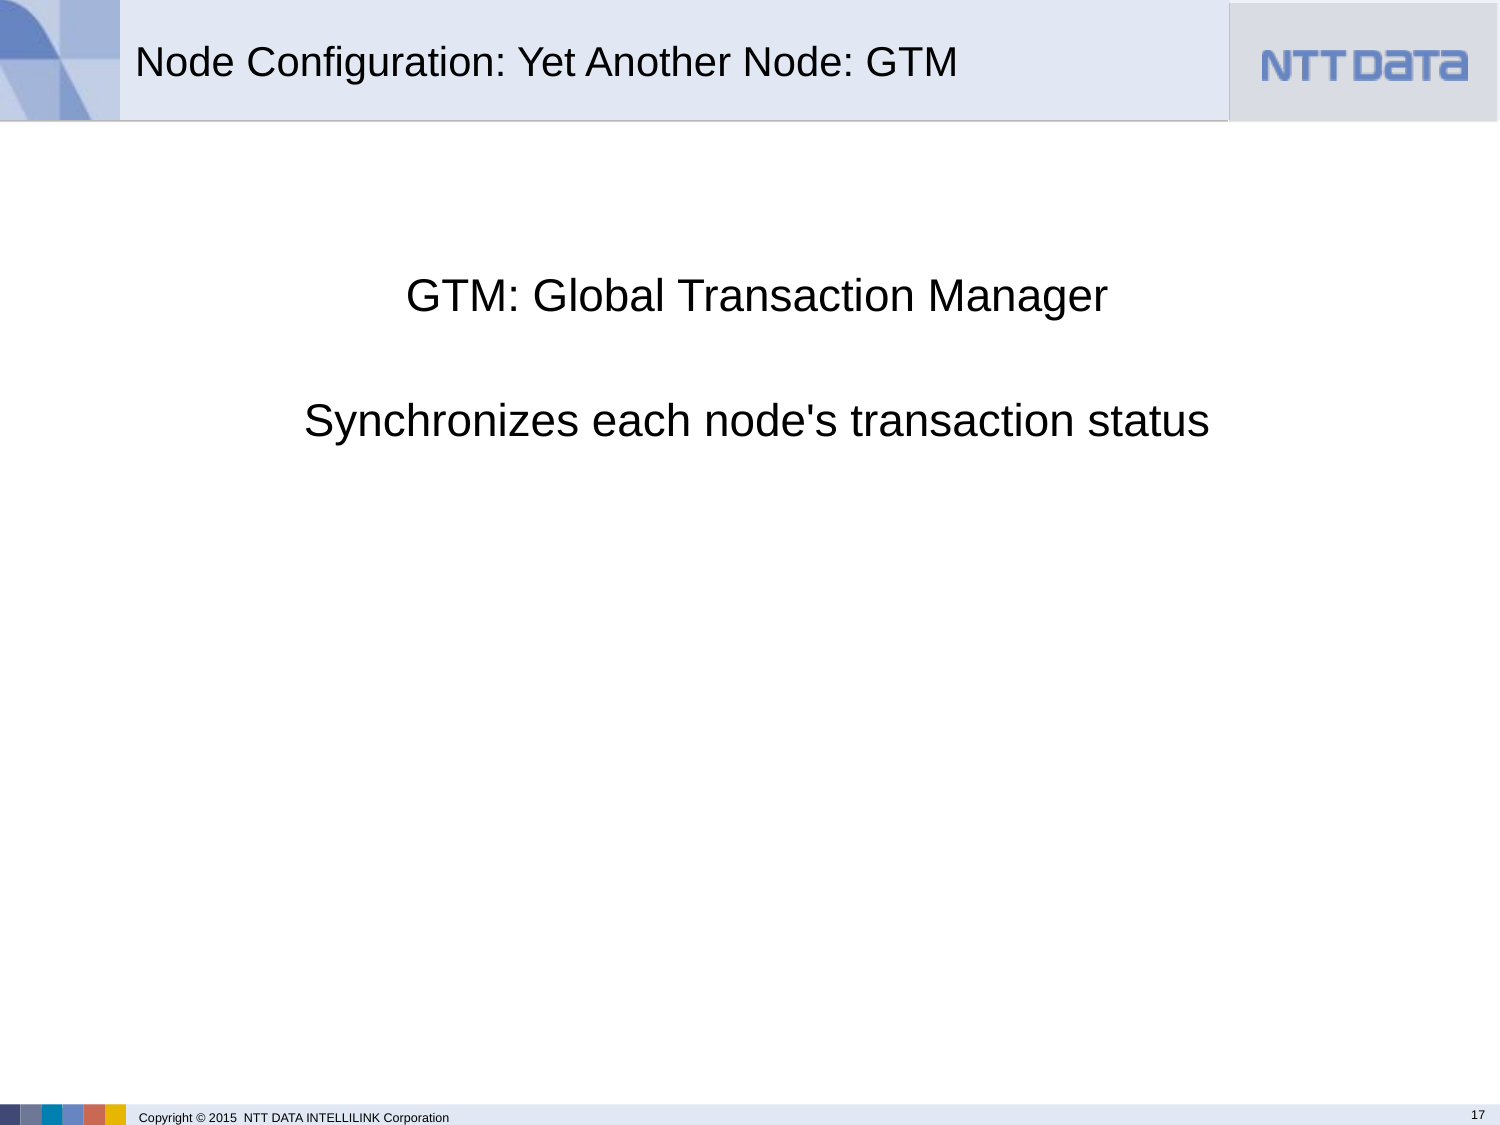

Node Configuration: Yet Another Node: GTM
# GTM: Global Transaction Manager
Synchronizes each node's transaction status